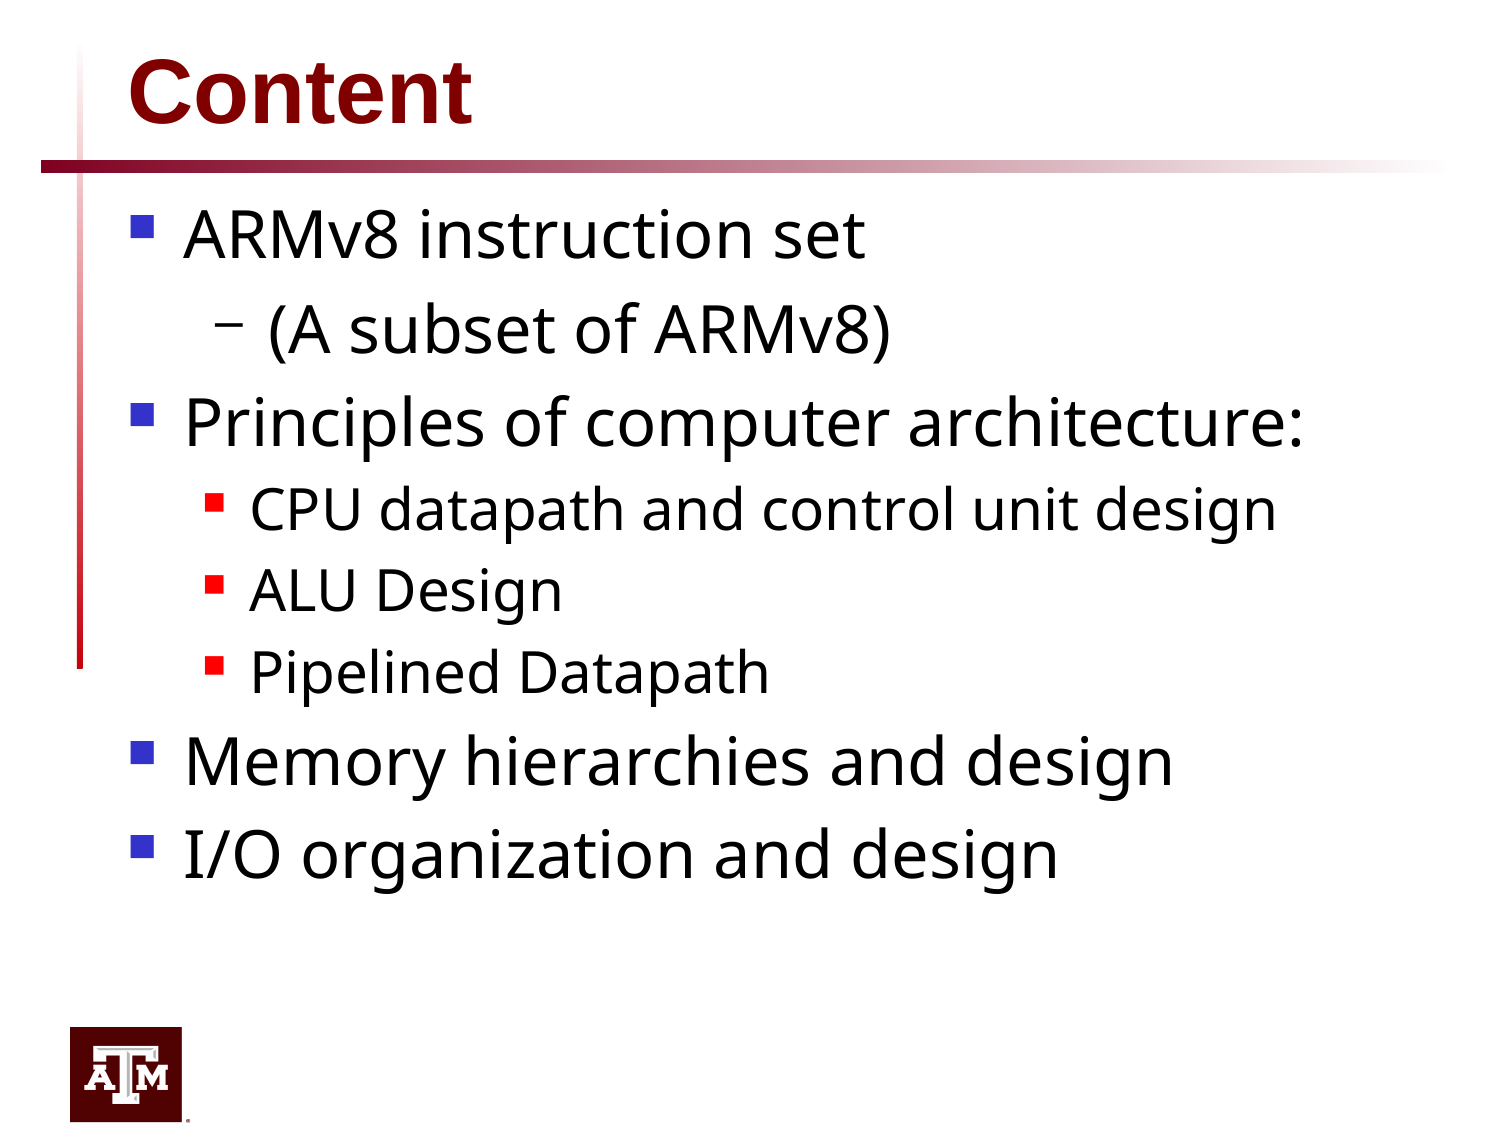

# Content
ARMv8 instruction set
(A subset of ARMv8)
Principles of computer architecture:
CPU datapath and control unit design
ALU Design
Pipelined Datapath
Memory hierarchies and design
I/O organization and design